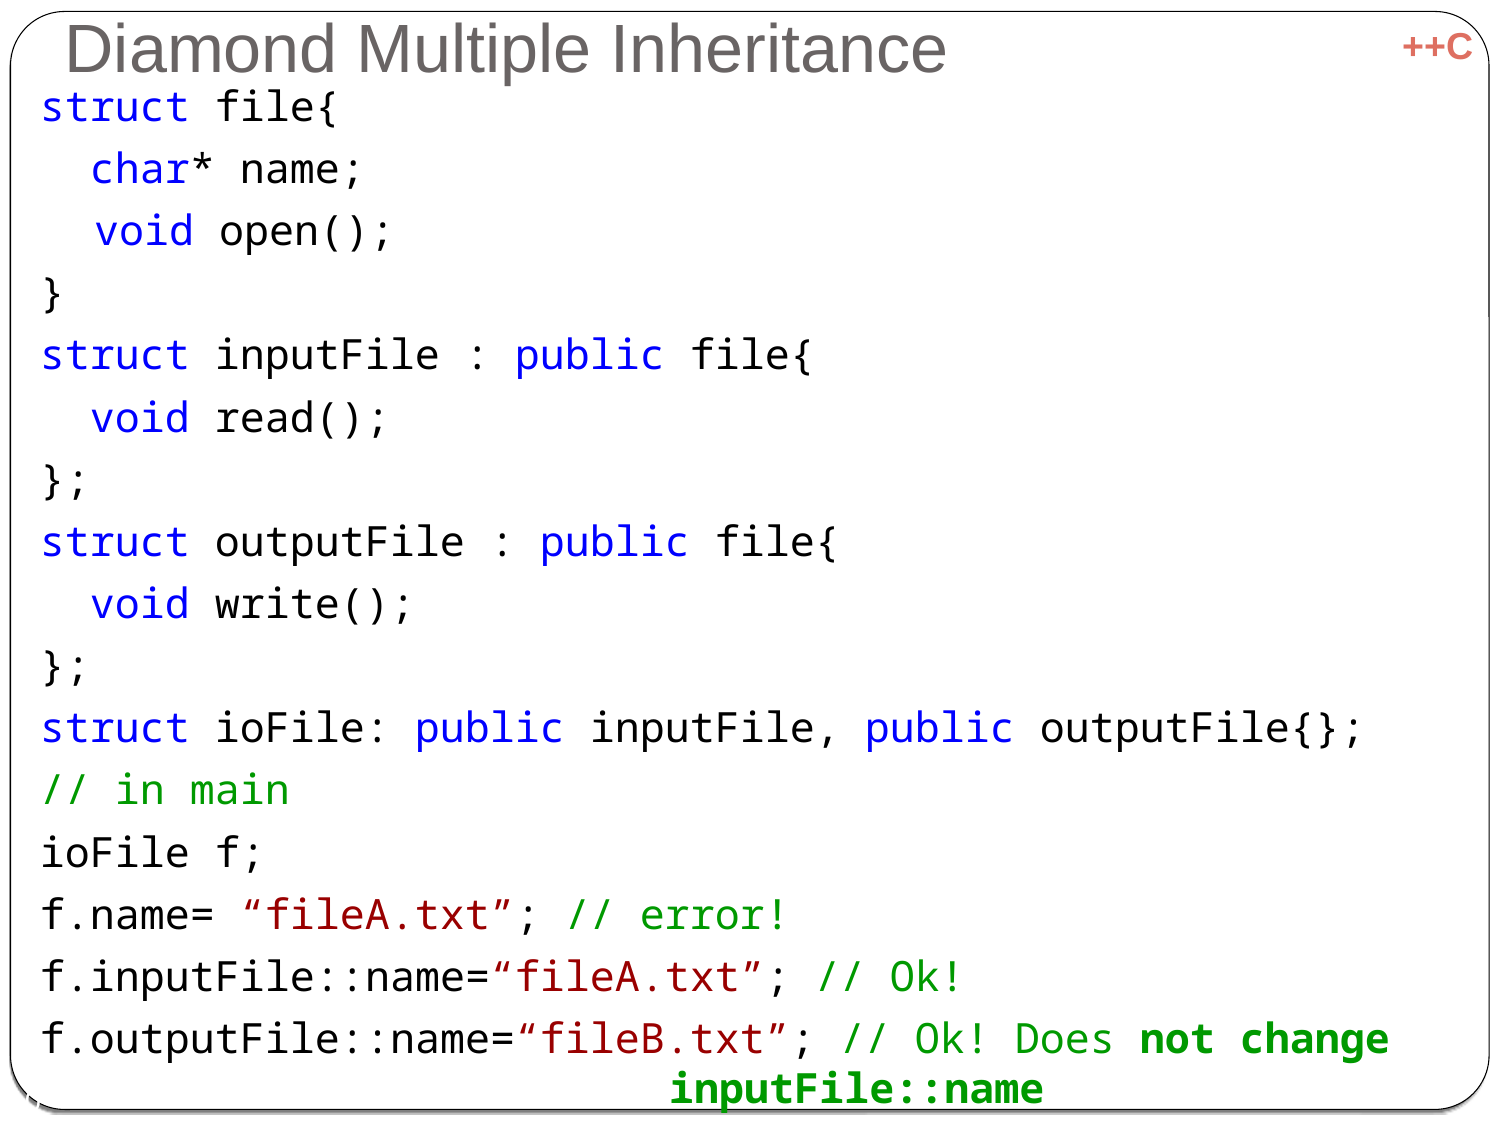

# Diamond Multiple Inheritance
struct file{
 char* name;
	 void open();
}
struct inputFile : public file{
 void read();
};
struct outputFile : public file{
 void write();
};
struct ioFile: public inputFile, public outputFile{};
// in main
ioFile f;
f.name= “fileA.txt”; // error!
f.inputFile::name=“fileA.txt”; // Ok!
f.outputFile::name=“fileB.txt”; // Ok! Does not change 							inputFile::name